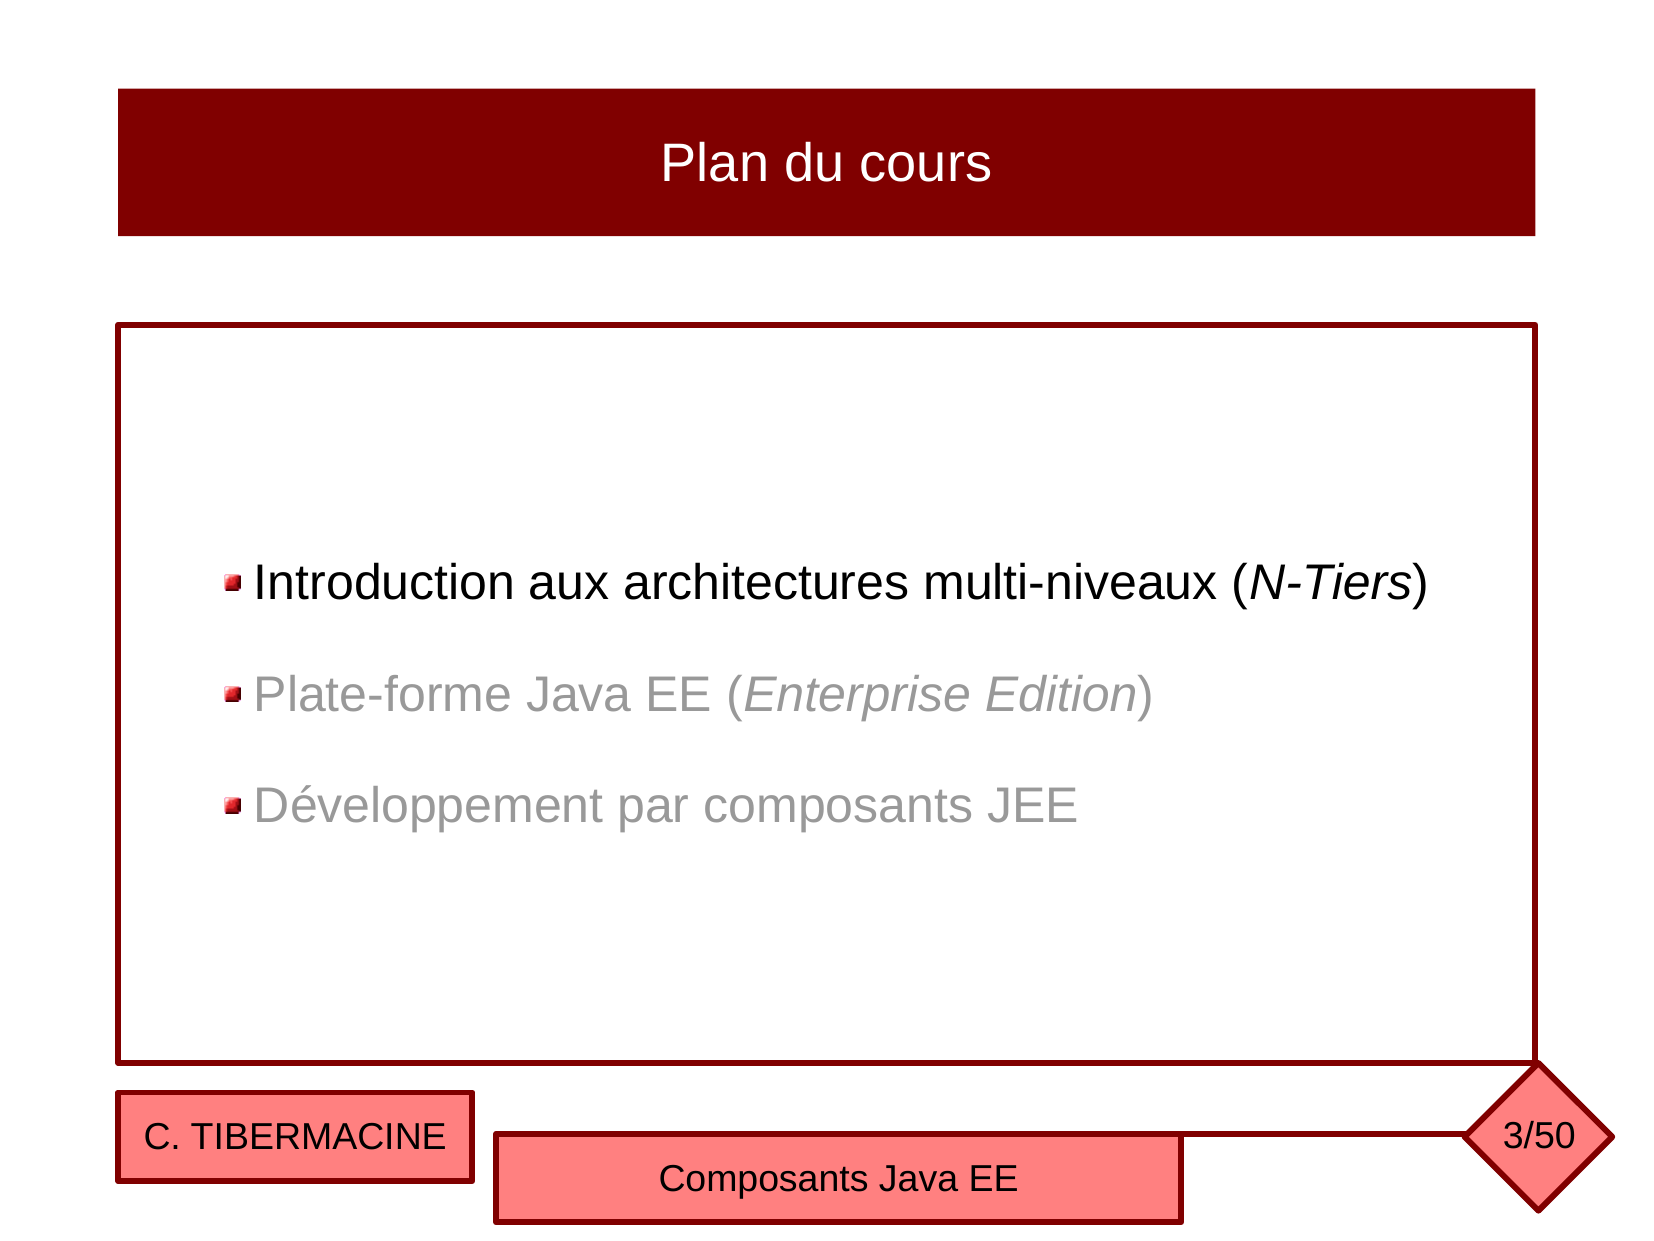

Plan du cours
 Introduction aux architectures multi-niveaux (N-Tiers)
 Plate-forme Java EE (Enterprise Edition)
 Développement par composants JEE
C. TIBERMACINE
Composants Java EE